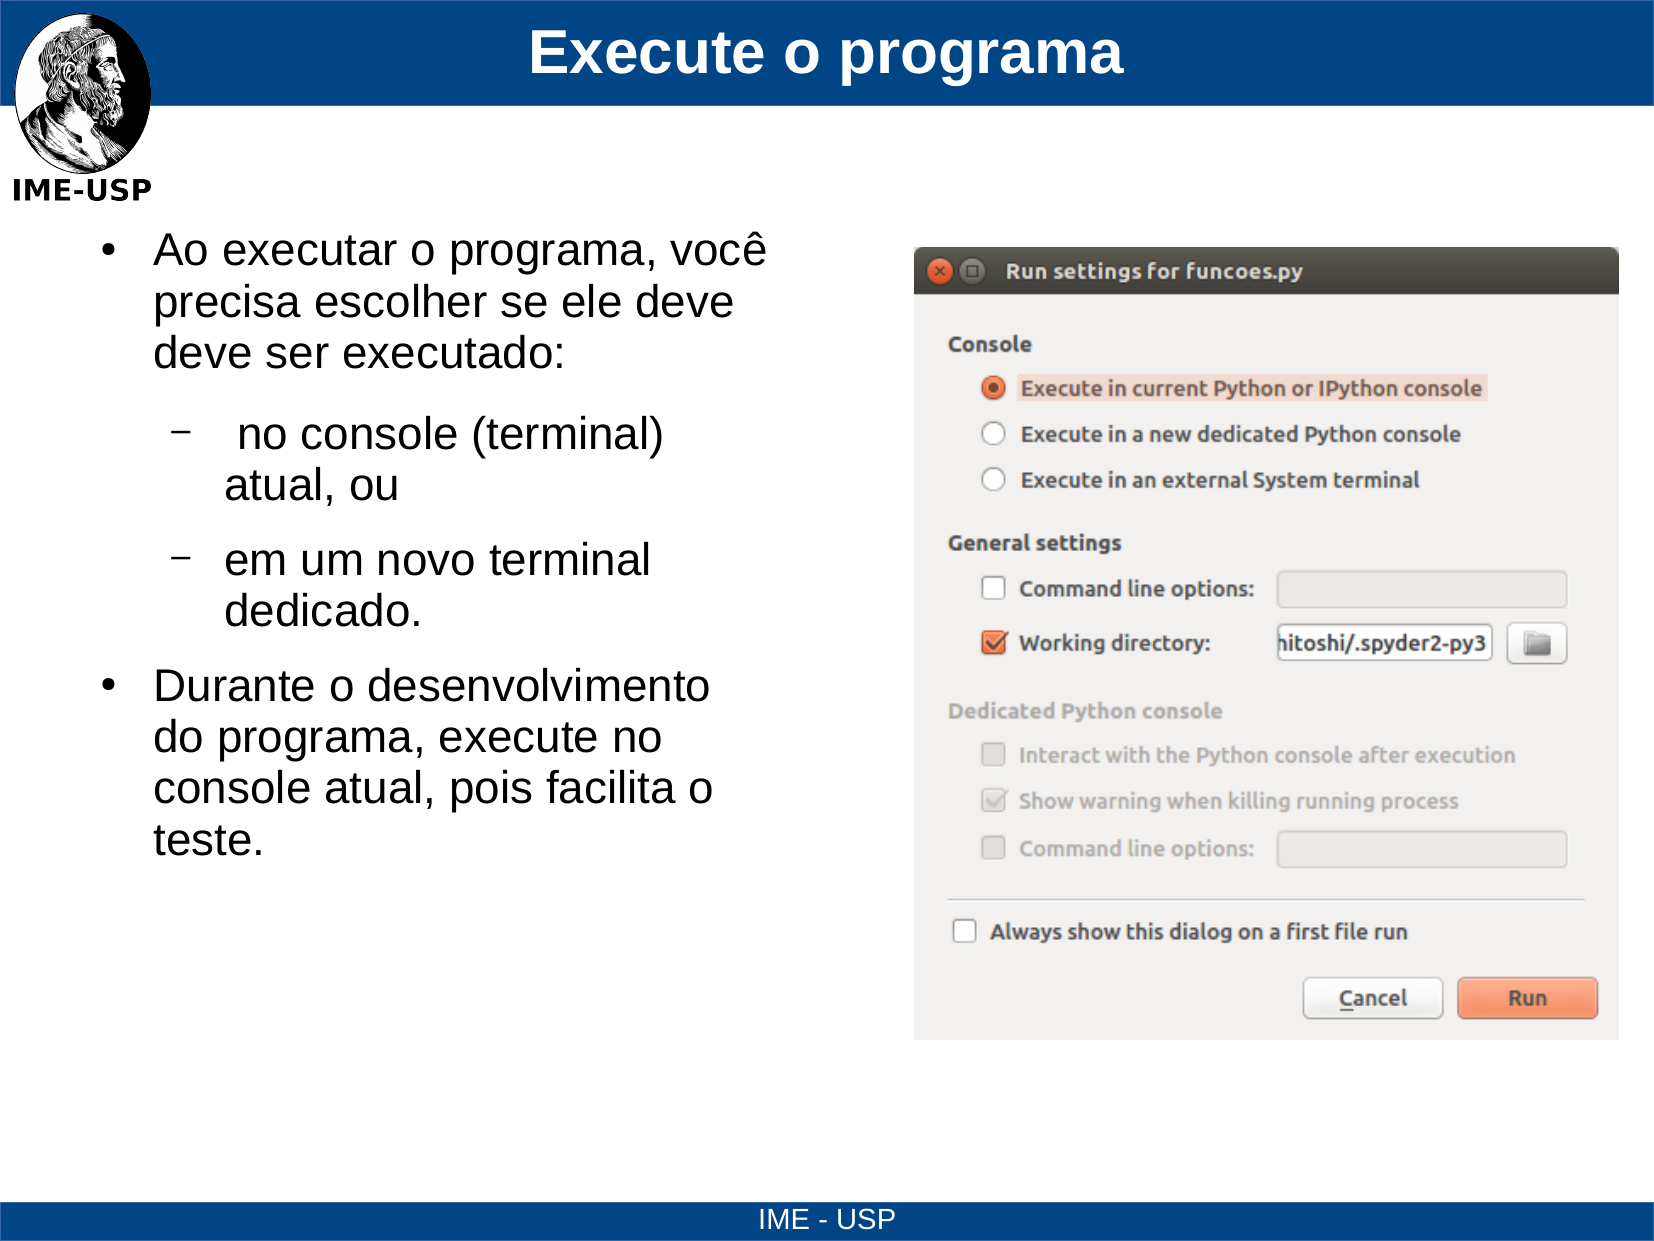

# Execute o programa
Ao executar o programa, você precisa escolher se ele deve deve ser executado:
 no console (terminal) atual, ou
em um novo terminal dedicado.
Durante o desenvolvimento do programa, execute no console atual, pois facilita o teste.